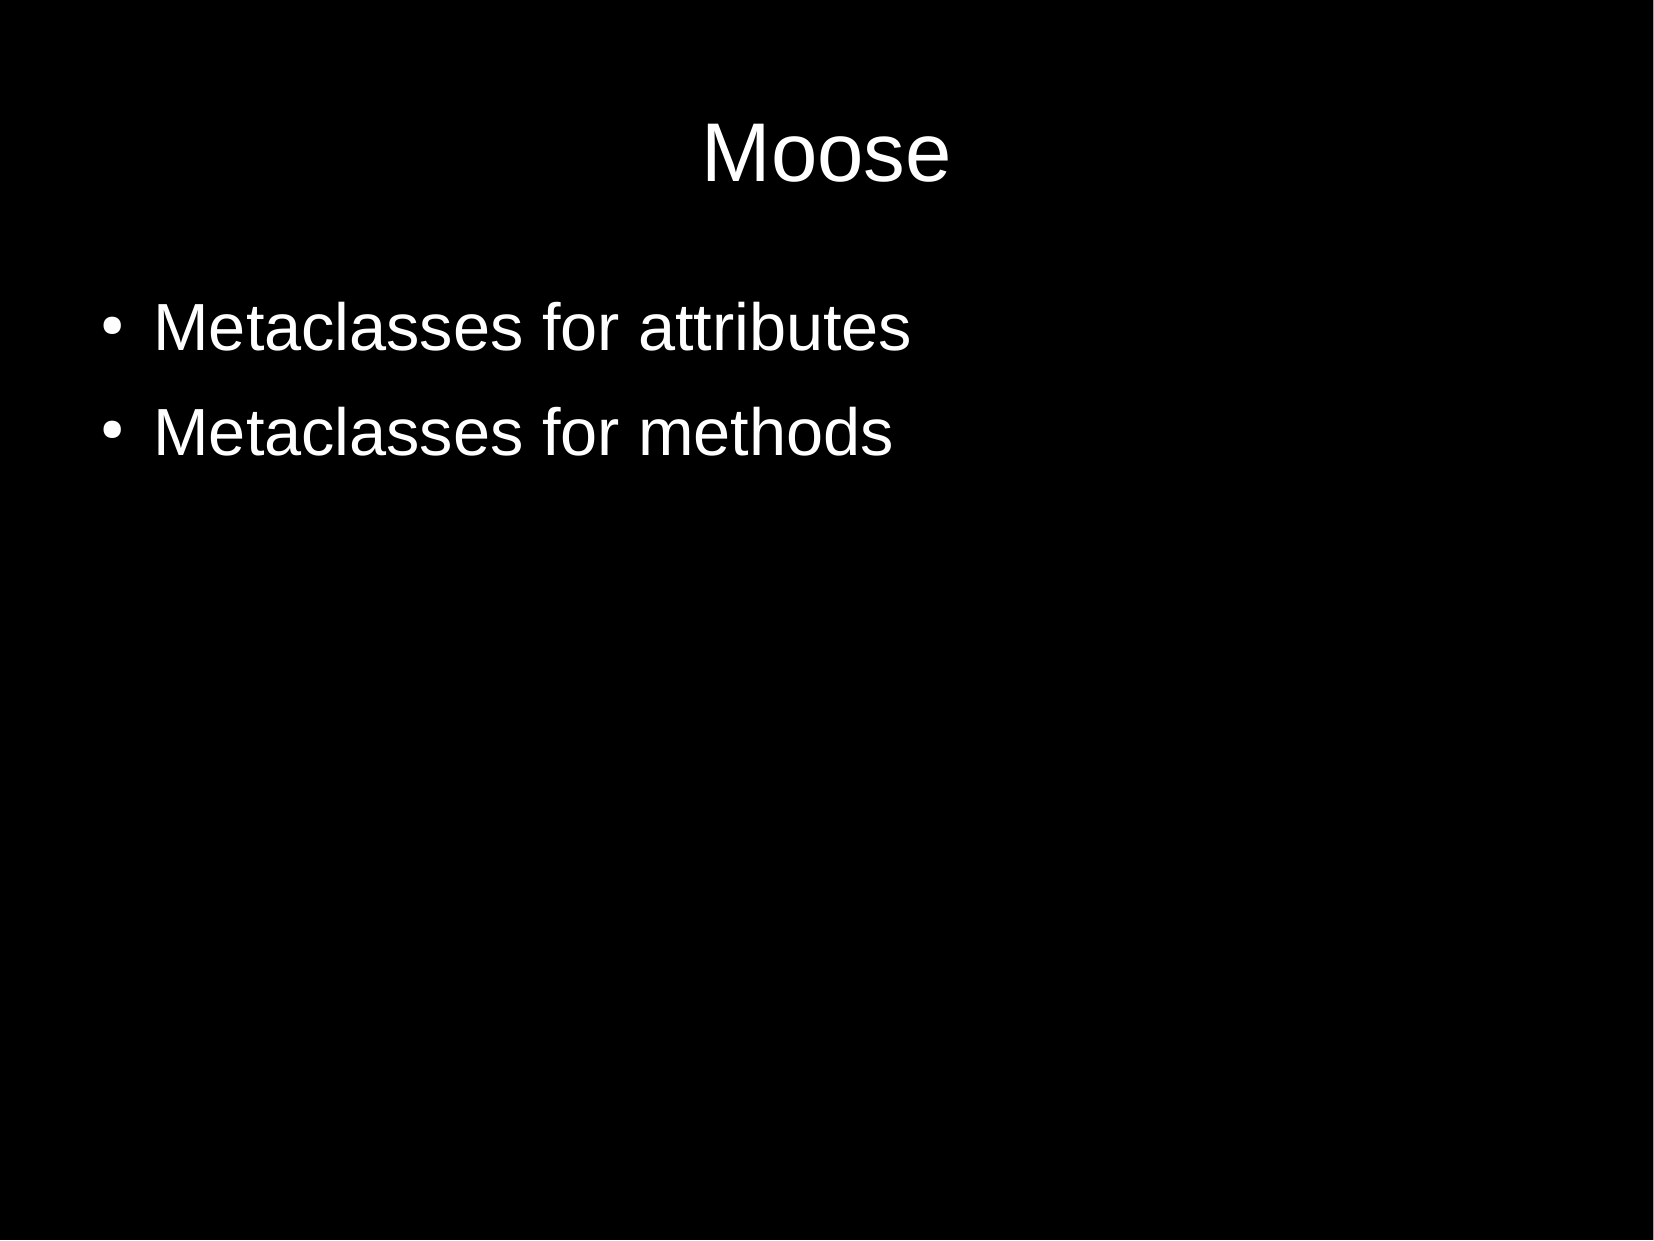

# Moose
Metaclasses for attributes
Metaclasses for methods